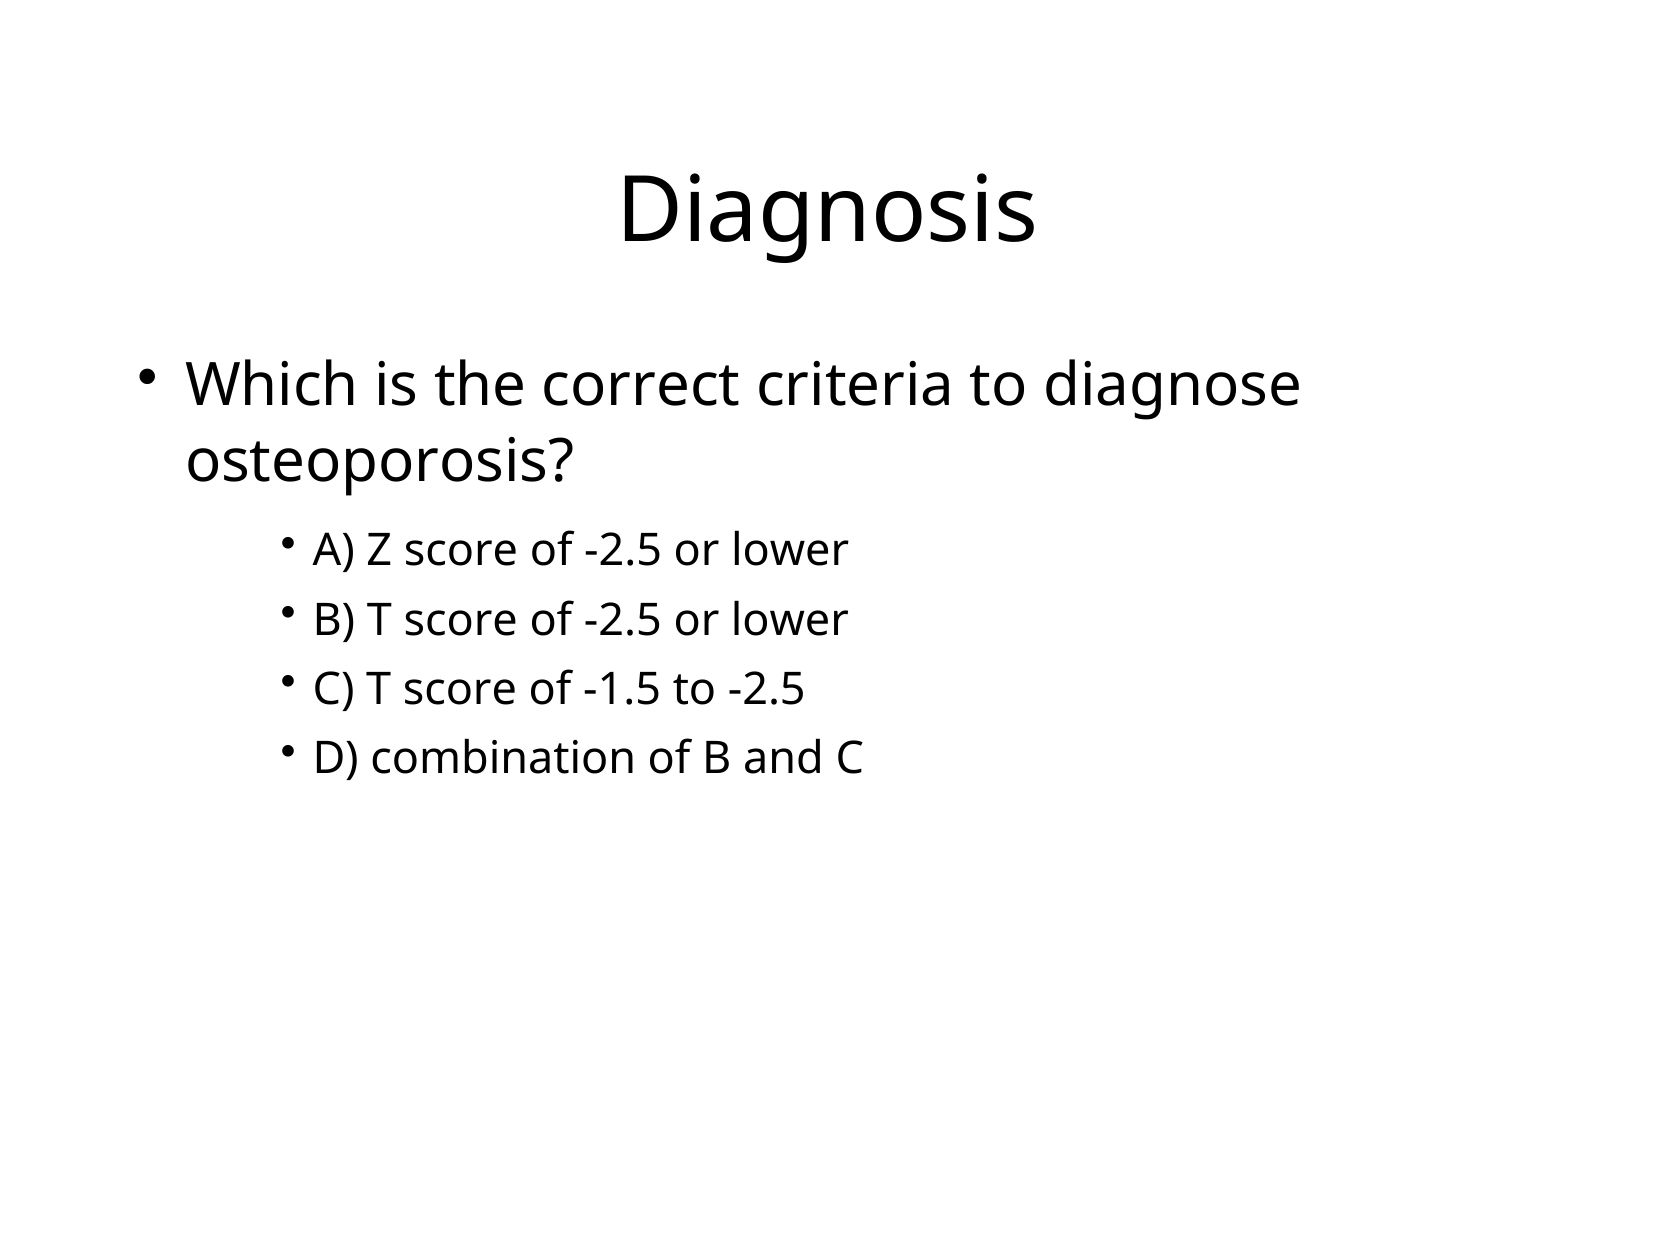

# Diagnosis
Which is the correct criteria to diagnose osteoporosis?
A) Z score of -2.5 or lower
B) T score of -2.5 or lower
C) T score of -1.5 to -2.5
D) combination of B and C